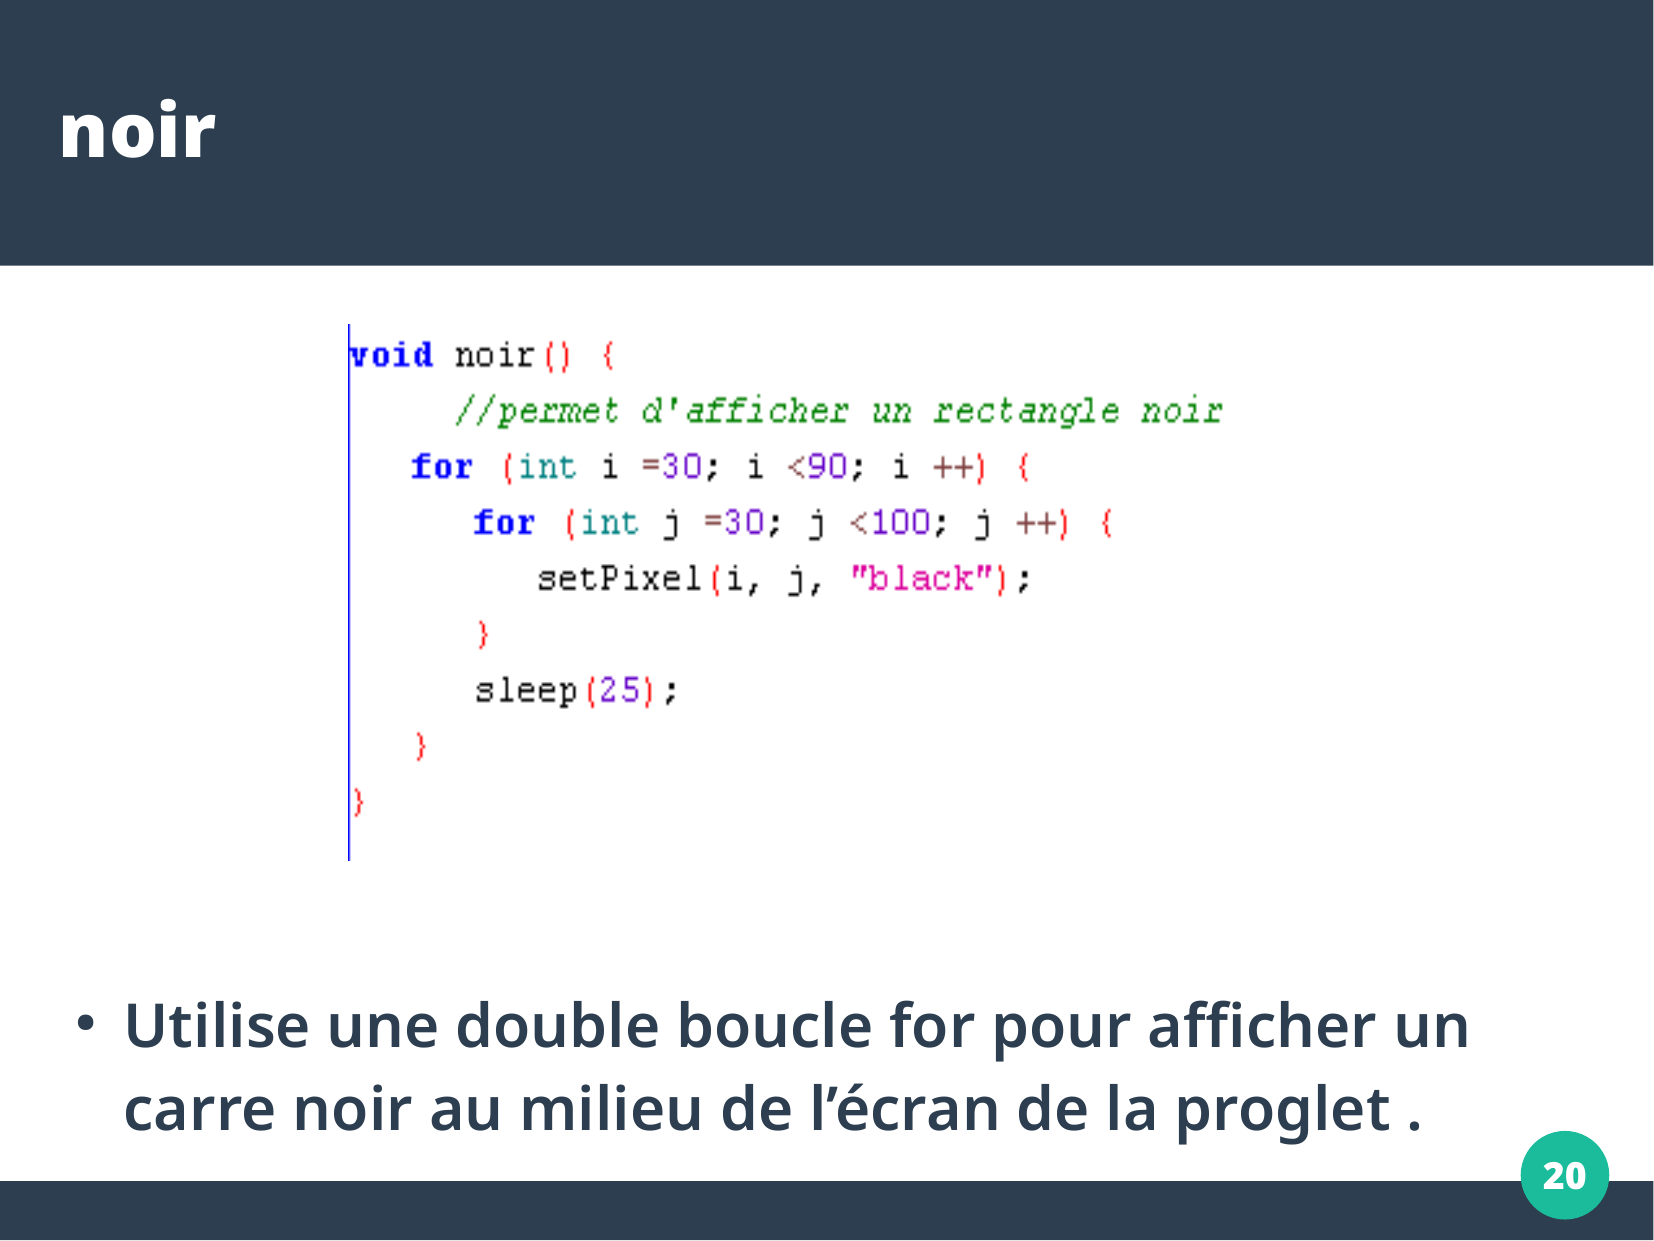

# noir
Utilise une double boucle for pour afficher un carre noir au milieu de l’écran de la proglet .
20